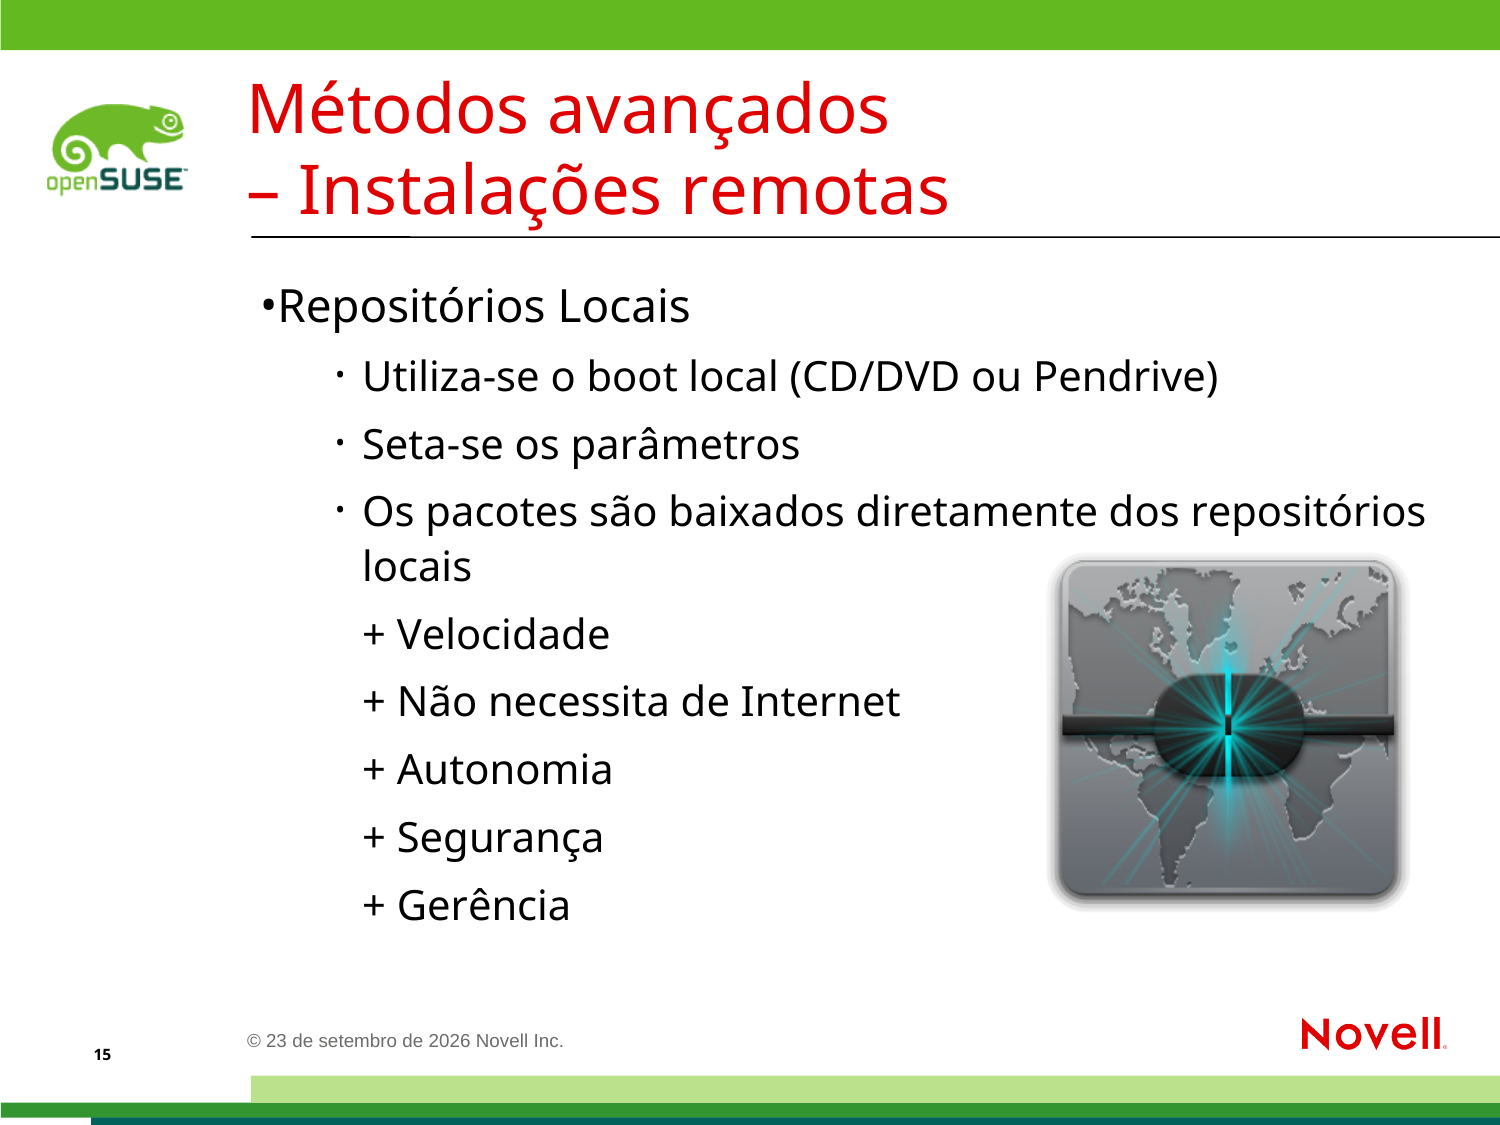

# Métodos avançados – Instalações remotas
Repositórios Locais
Utiliza-se o boot local (CD/DVD ou Pendrive)
Seta-se os parâmetros
Os pacotes são baixados diretamente dos repositórios locais
+ Velocidade
+ Não necessita de Internet
+ Autonomia
+ Segurança
+ Gerência